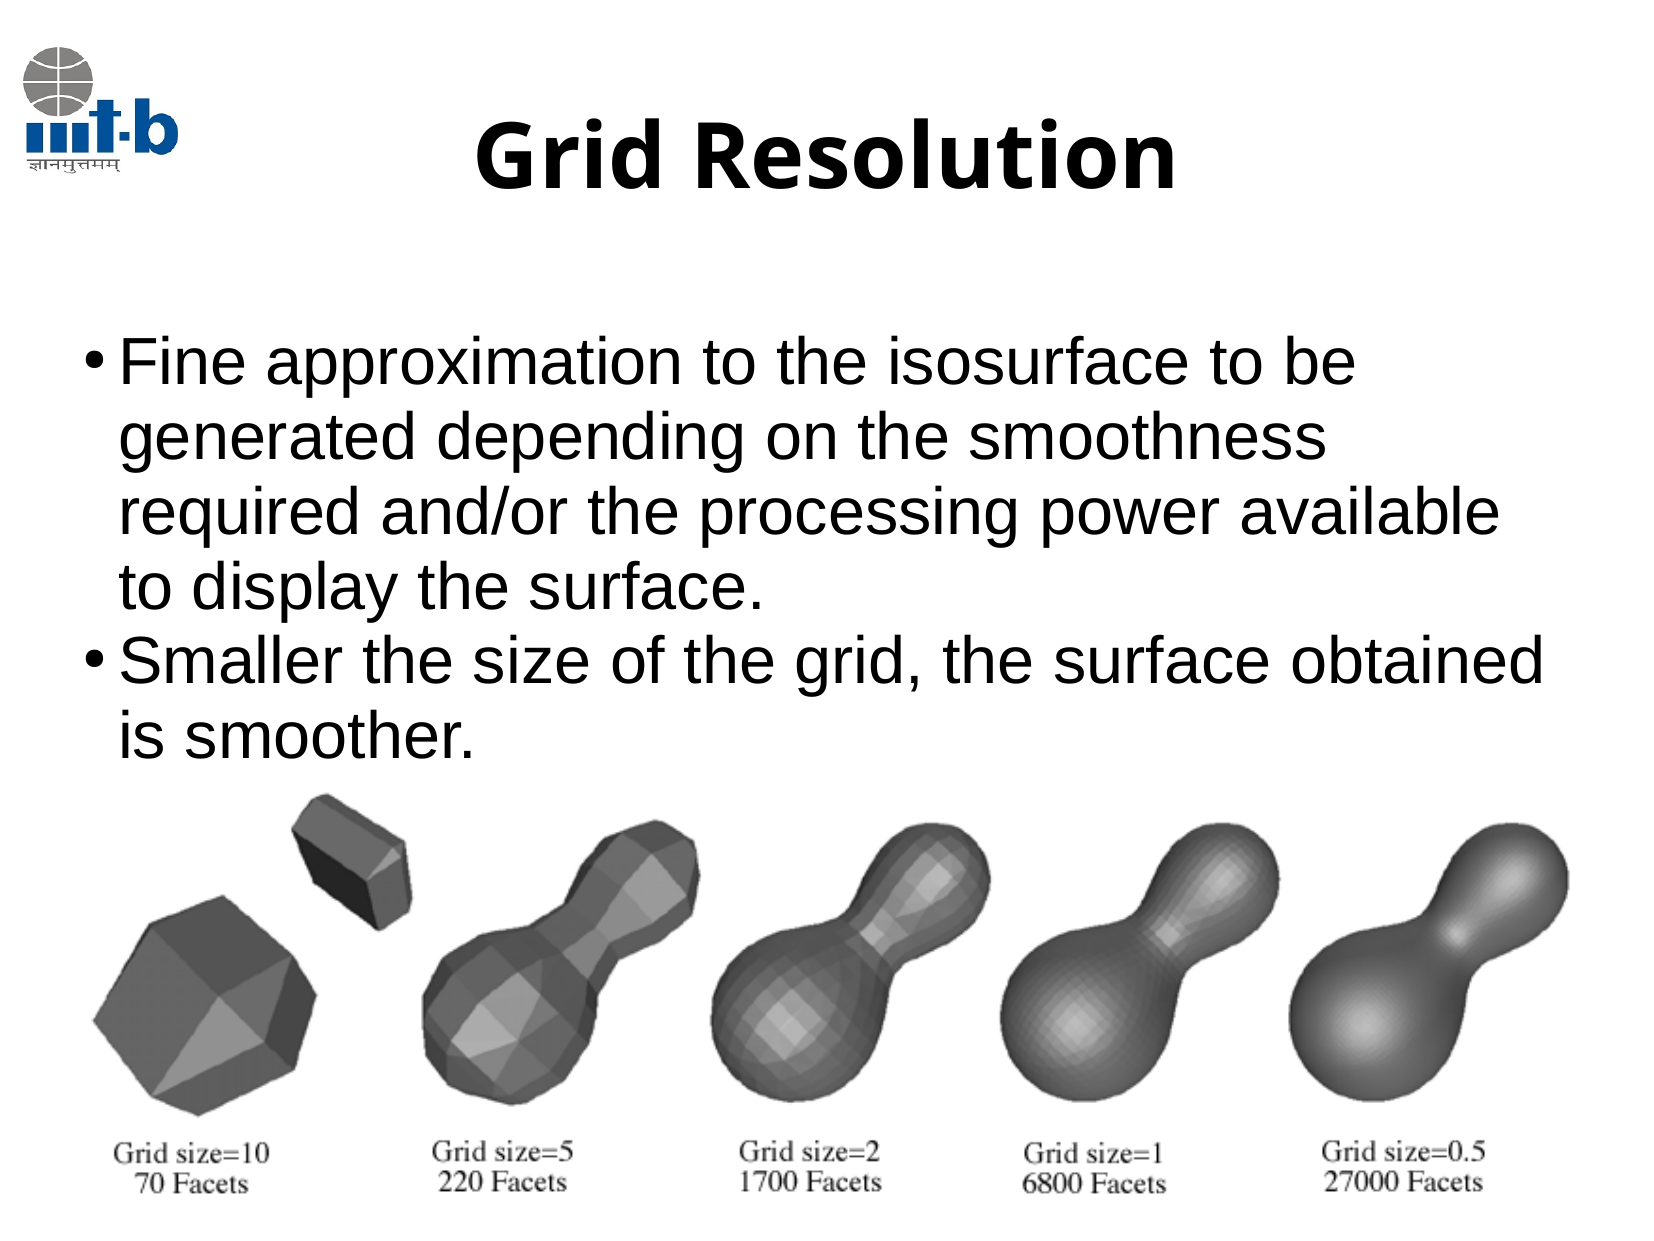

# Grid Resolution
Fine approximation to the isosurface to be generated depending on the smoothness required and/or the processing power available to display the surface.
Smaller the size of the grid, the surface obtained is smoother.